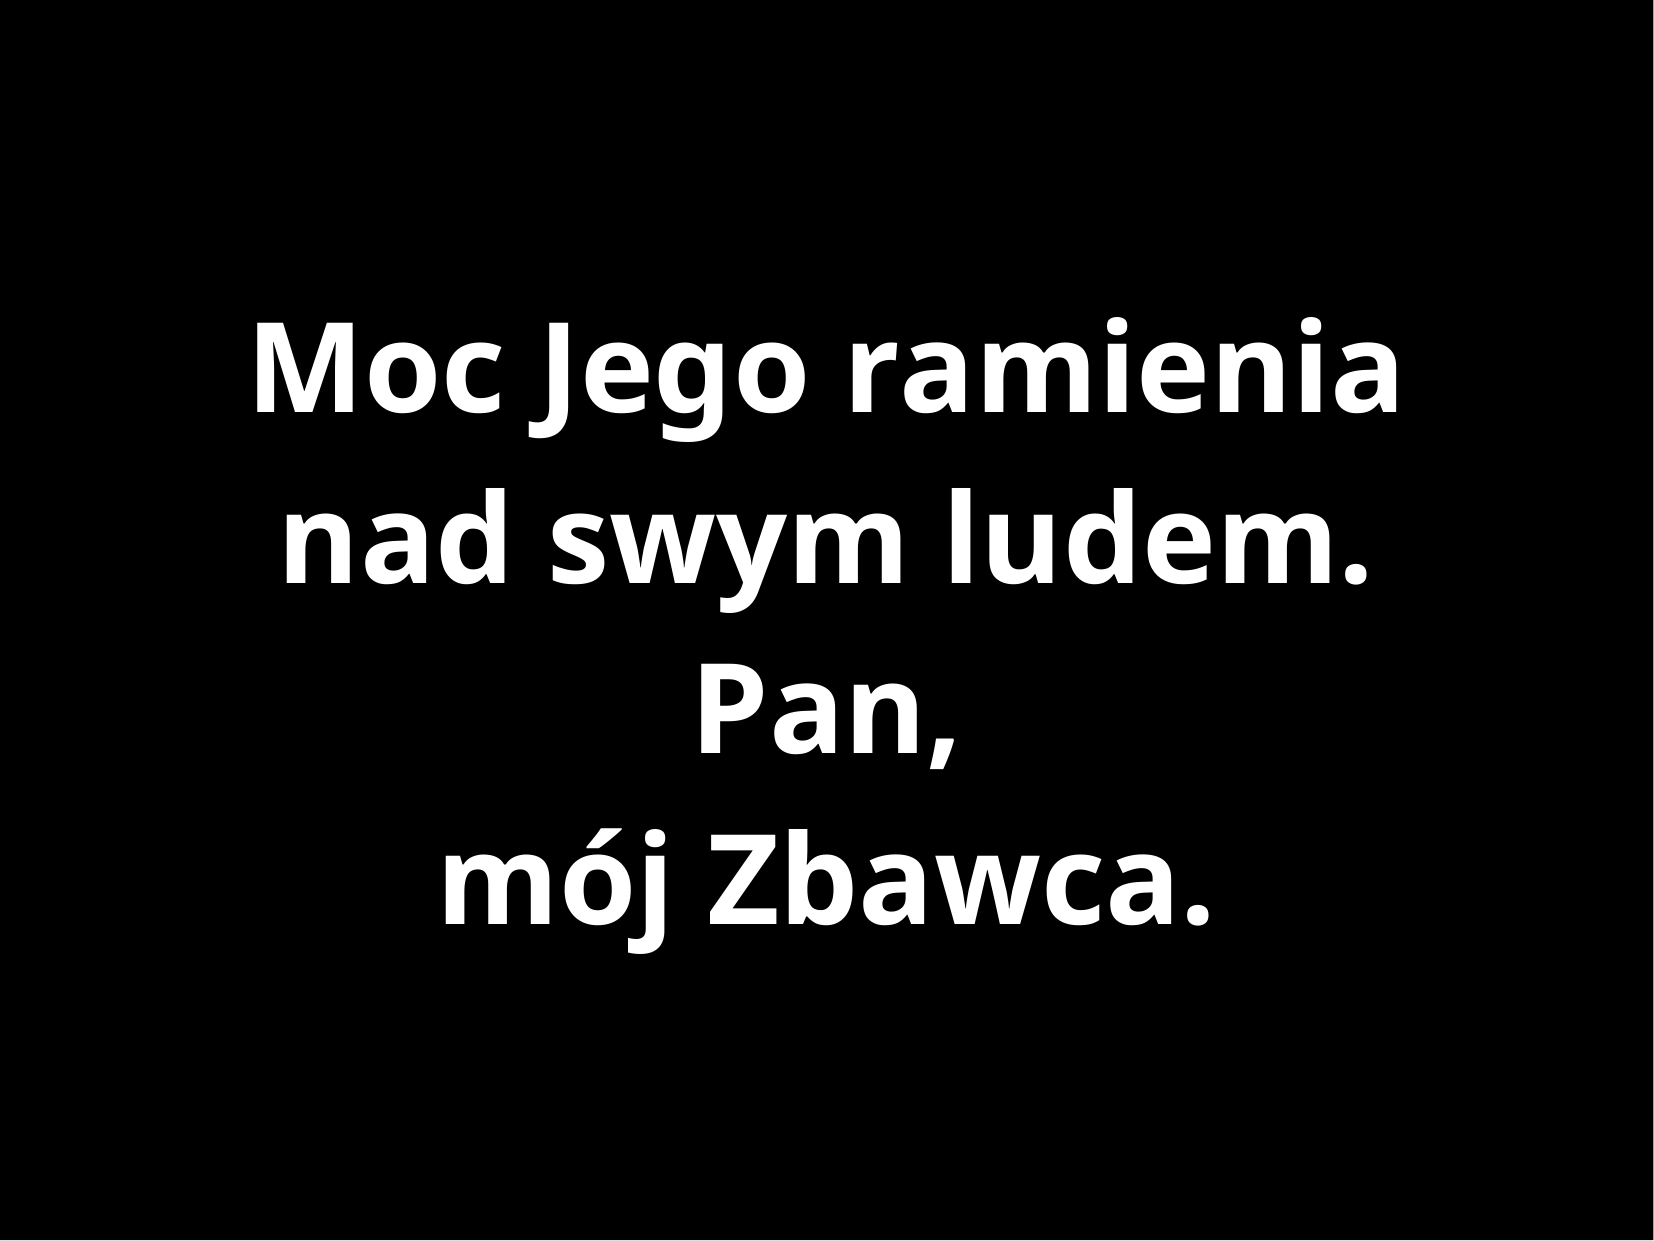

# Moc Jego ramienia nad swym ludem. Pan, mój Zbawca.